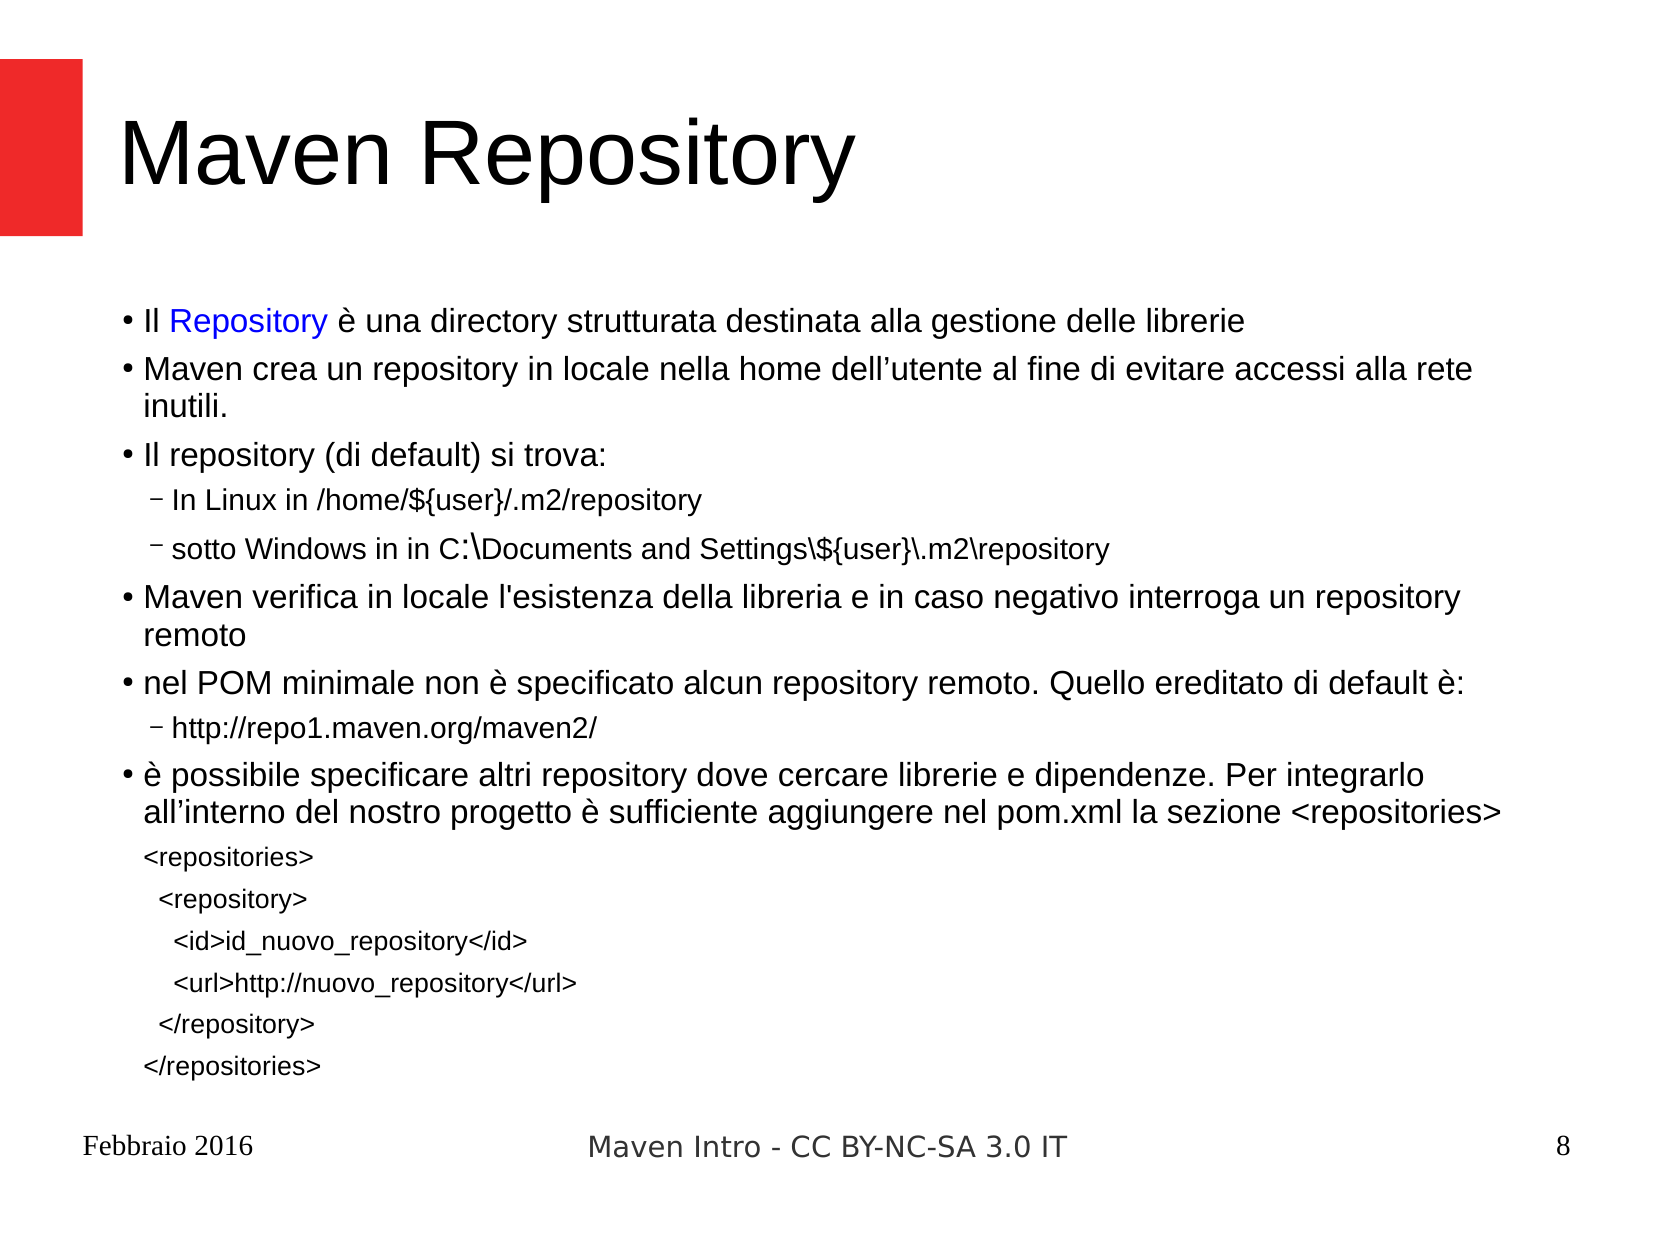

# Maven Repository
Il Repository è una directory strutturata destinata alla gestione delle librerie
Maven crea un repository in locale nella home dell’utente al fine di evitare accessi alla rete inutili.
Il repository (di default) si trova:
In Linux in /home/${user}/.m2/repository
sotto Windows in in C:\Documents and Settings\${user}\.m2\repository
Maven verifica in locale l'esistenza della libreria e in caso negativo interroga un repository remoto
nel POM minimale non è specificato alcun repository remoto. Quello ereditato di default è:
http://repo1.maven.org/maven2/
è possibile specificare altri repository dove cercare librerie e dipendenze. Per integrarlo all’interno del nostro progetto è sufficiente aggiungere nel pom.xml la sezione <repositories>
<repositories>
 <repository>
 <id>id_nuovo_repository</id>
 <url>http://nuovo_repository</url>
 </repository>
</repositories>
Your Date Here
Your Footer Here
8